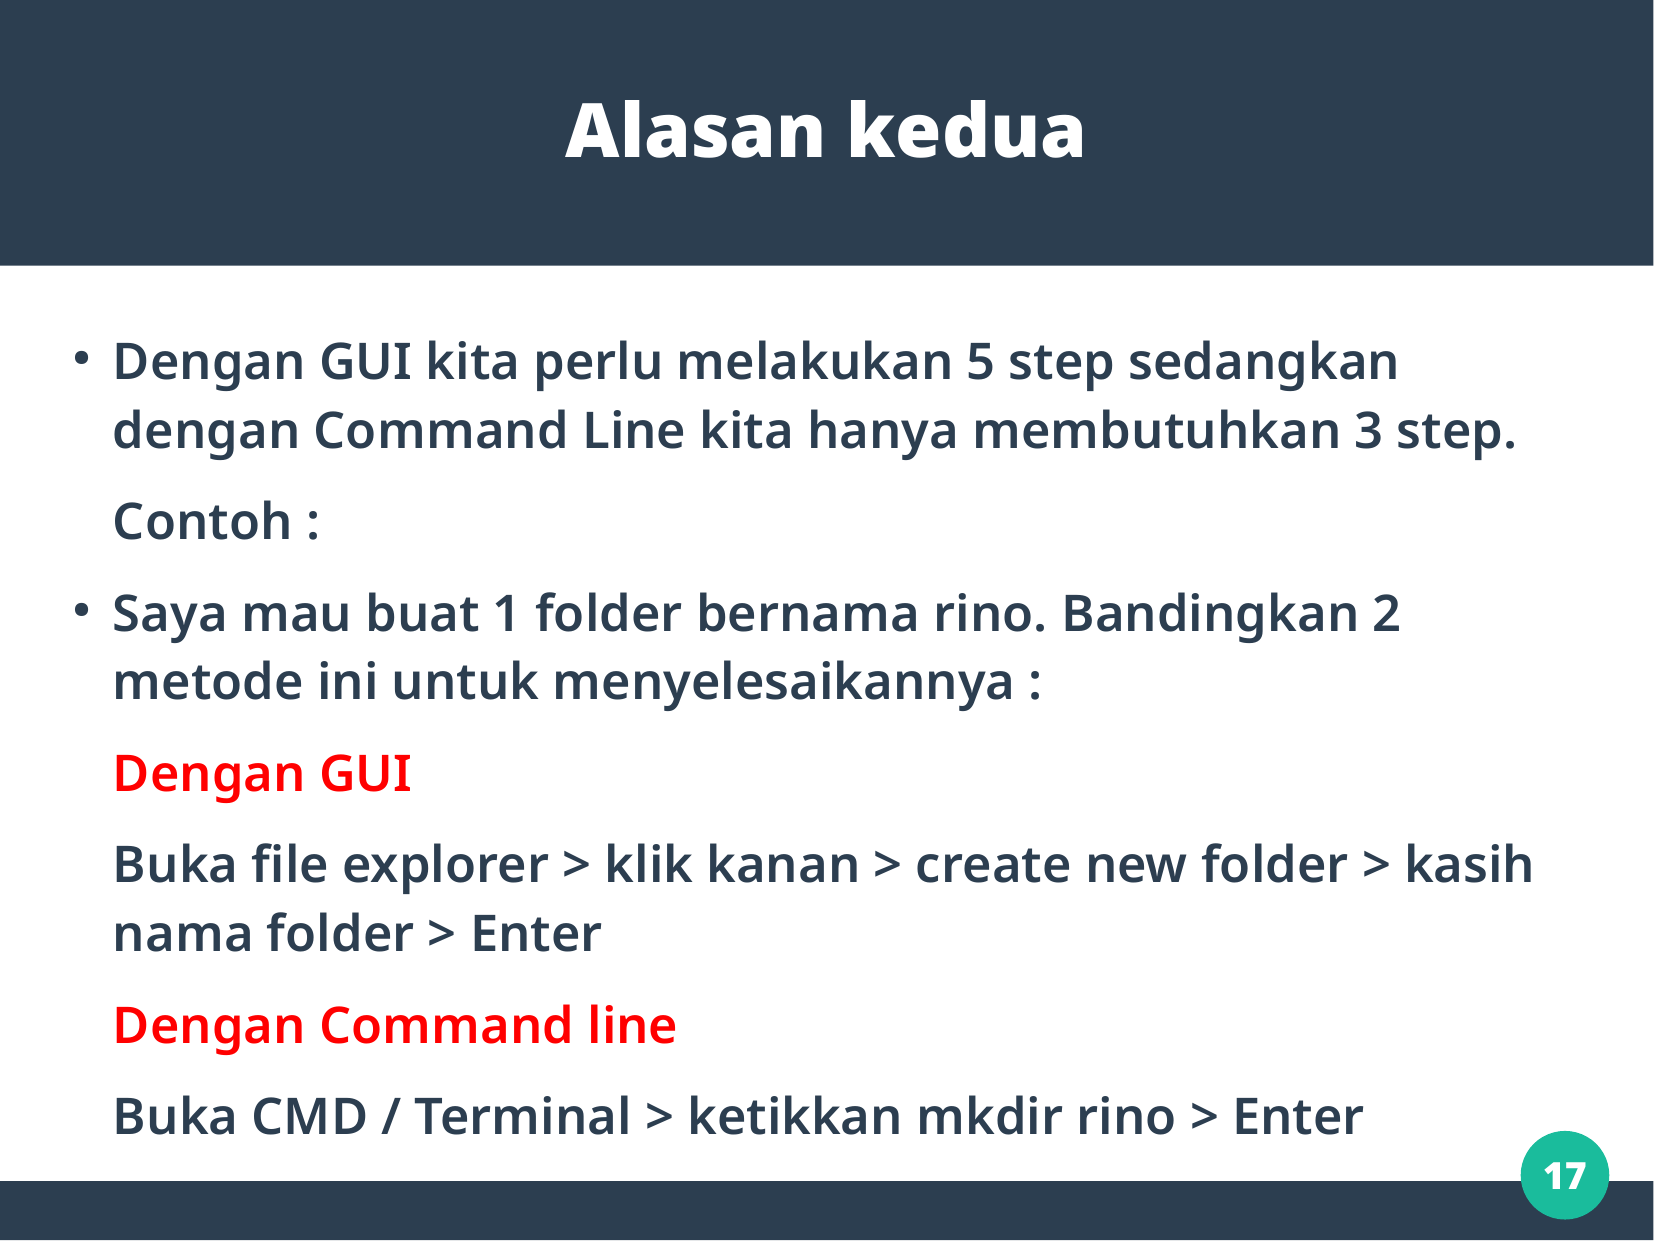

# Alasan kedua
Dengan GUI kita perlu melakukan 5 step sedangkan dengan Command Line kita hanya membutuhkan 3 step.
Contoh :
Saya mau buat 1 folder bernama rino. Bandingkan 2 metode ini untuk menyelesaikannya :
Dengan GUI
Buka file explorer > klik kanan > create new folder > kasih nama folder > Enter
Dengan Command line
Buka CMD / Terminal > ketikkan mkdir rino > Enter
17